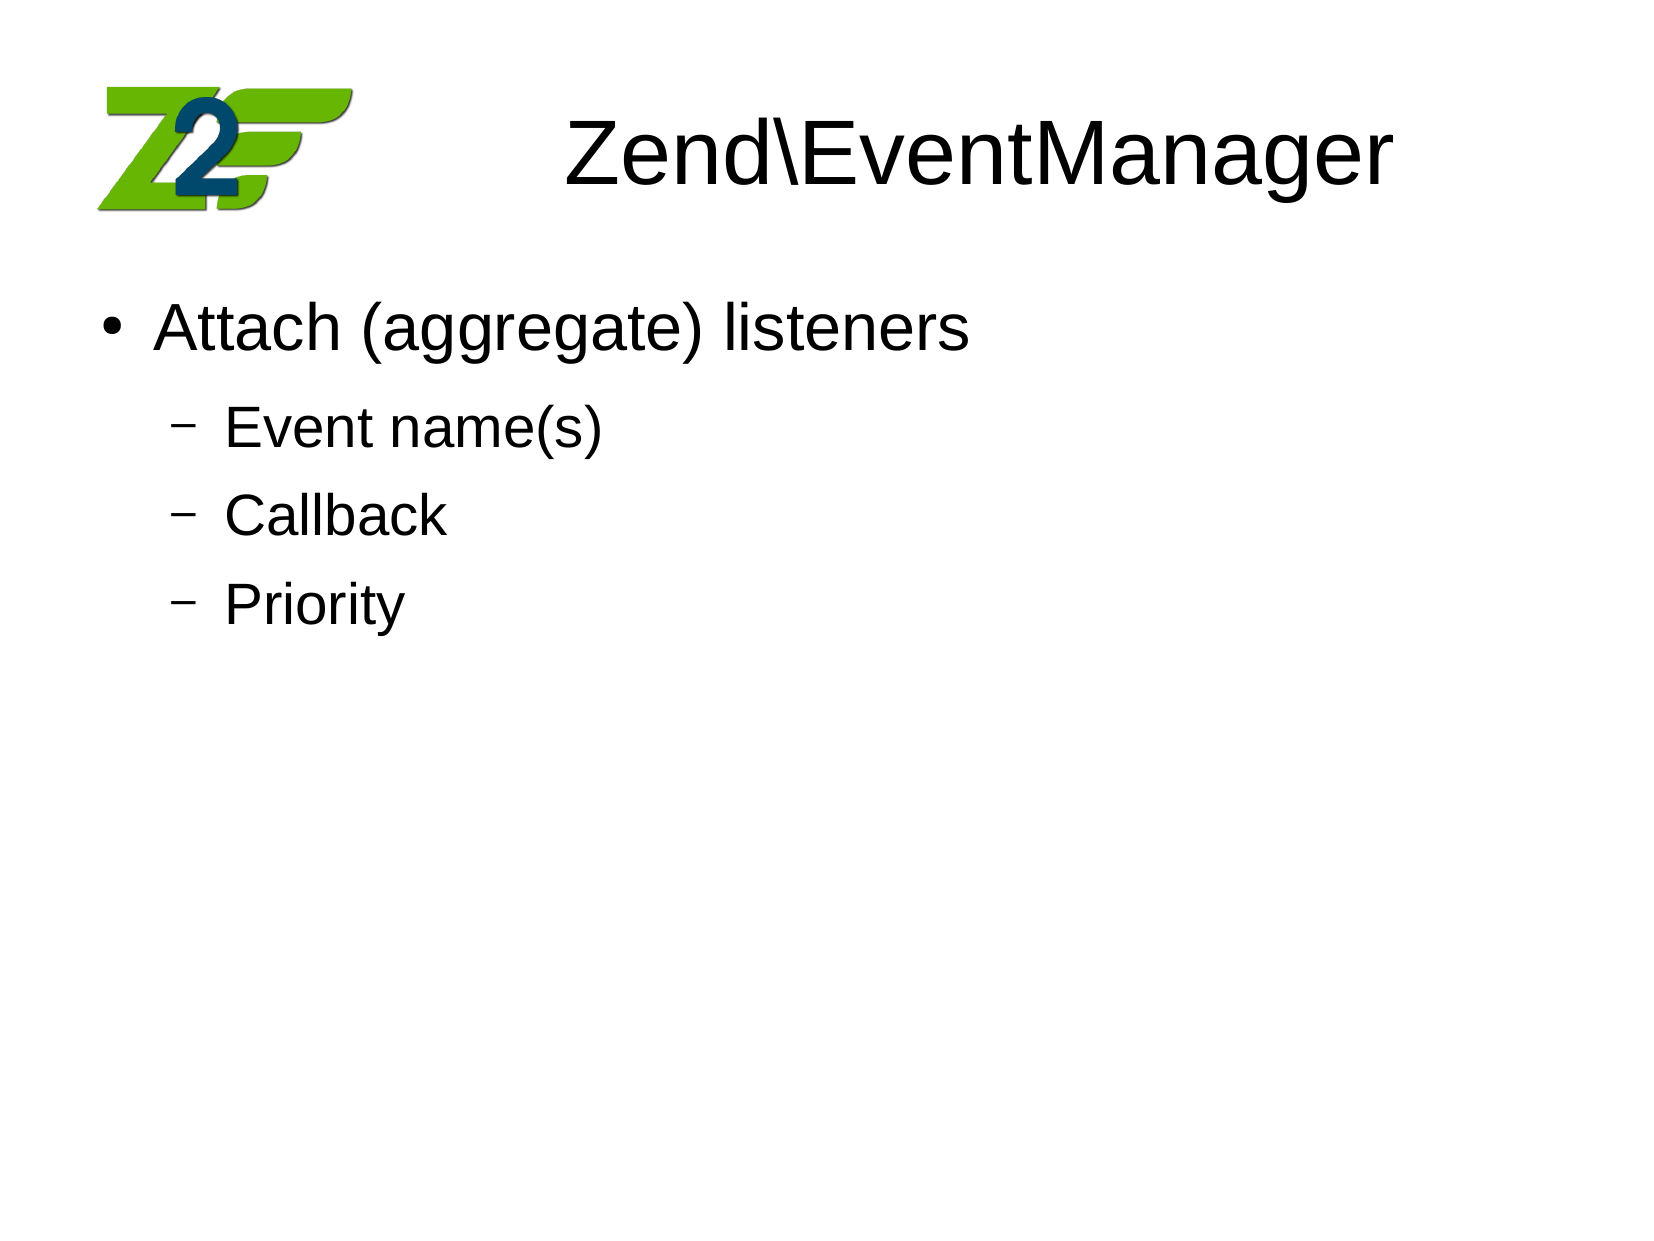

Zend\EventManager
# Attach (aggregate) listeners
Event name(s)
Callback
Priority